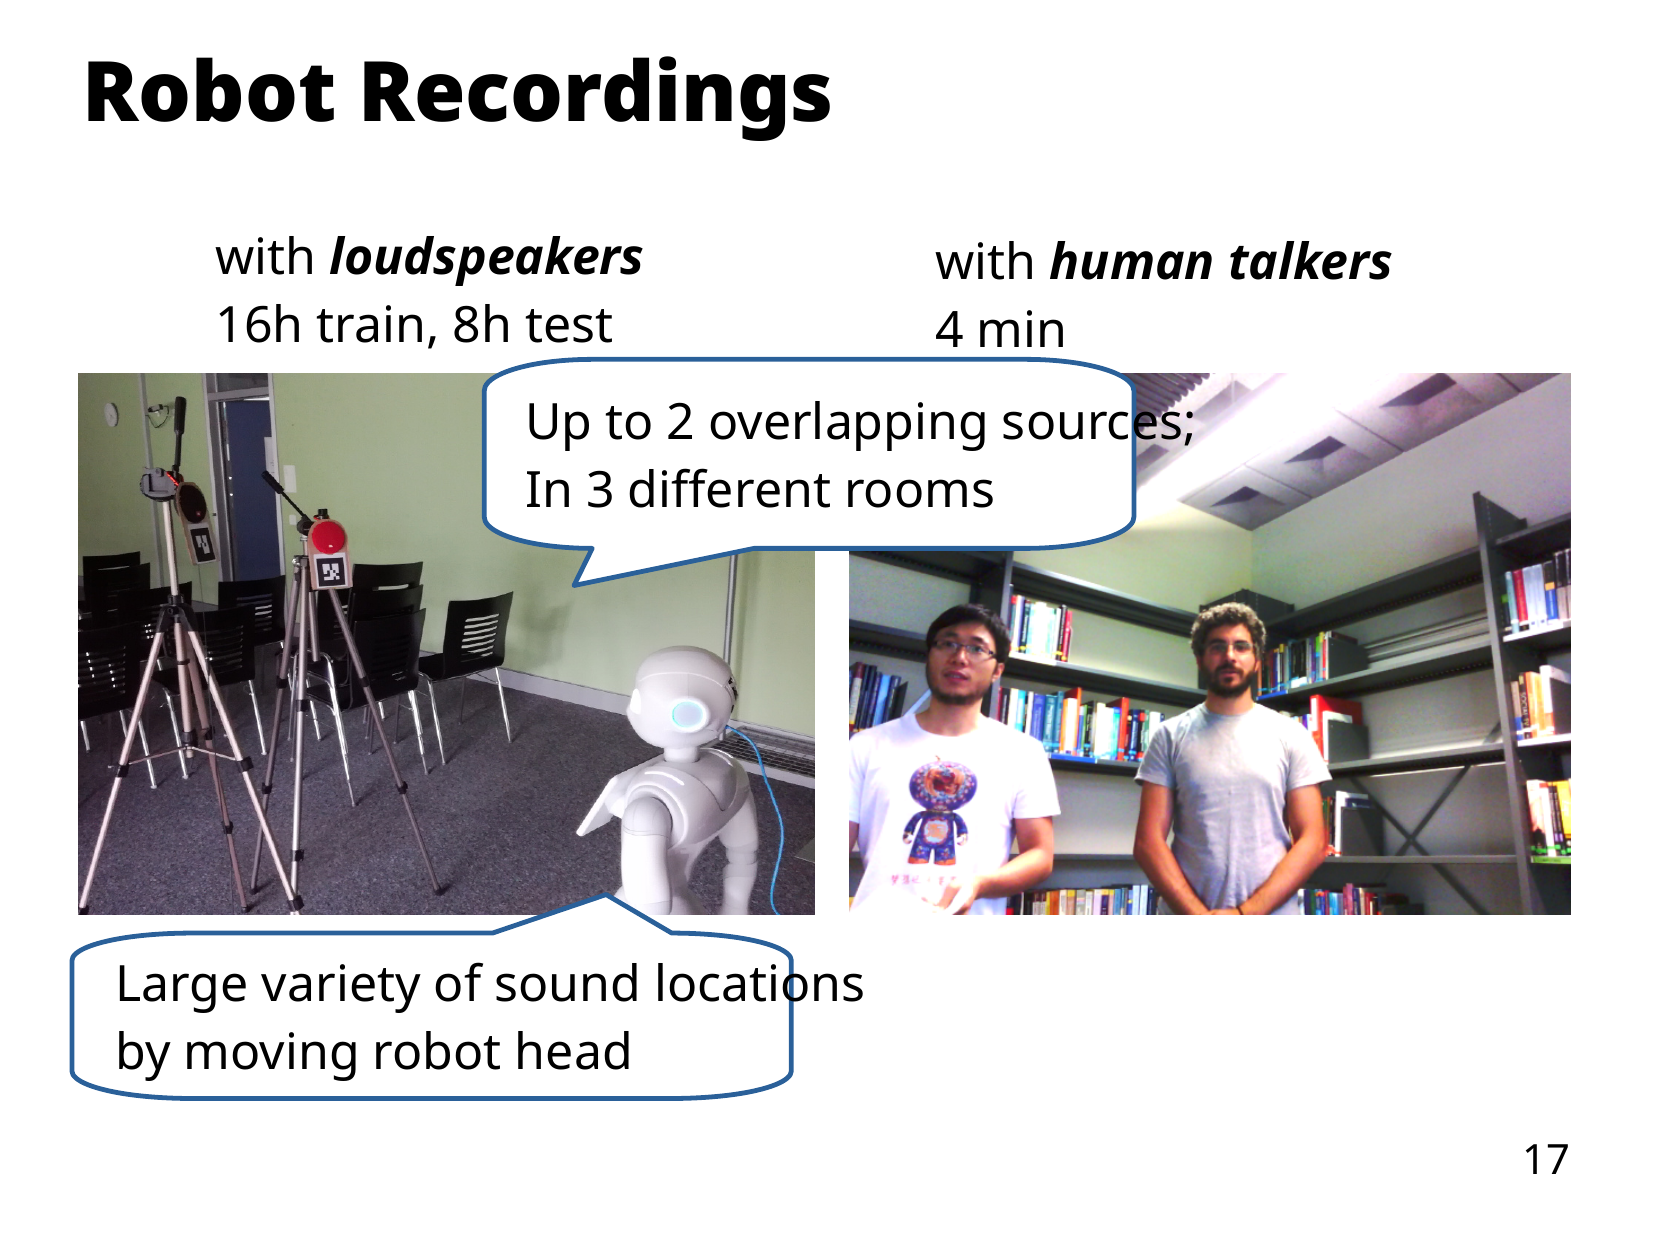

# Robot Recordings
with loudspeakers
16h train, 8h test
with human talkers
4 min
Up to 2 overlapping sources;
In 3 different rooms
Large variety of sound locations
by moving robot head
17